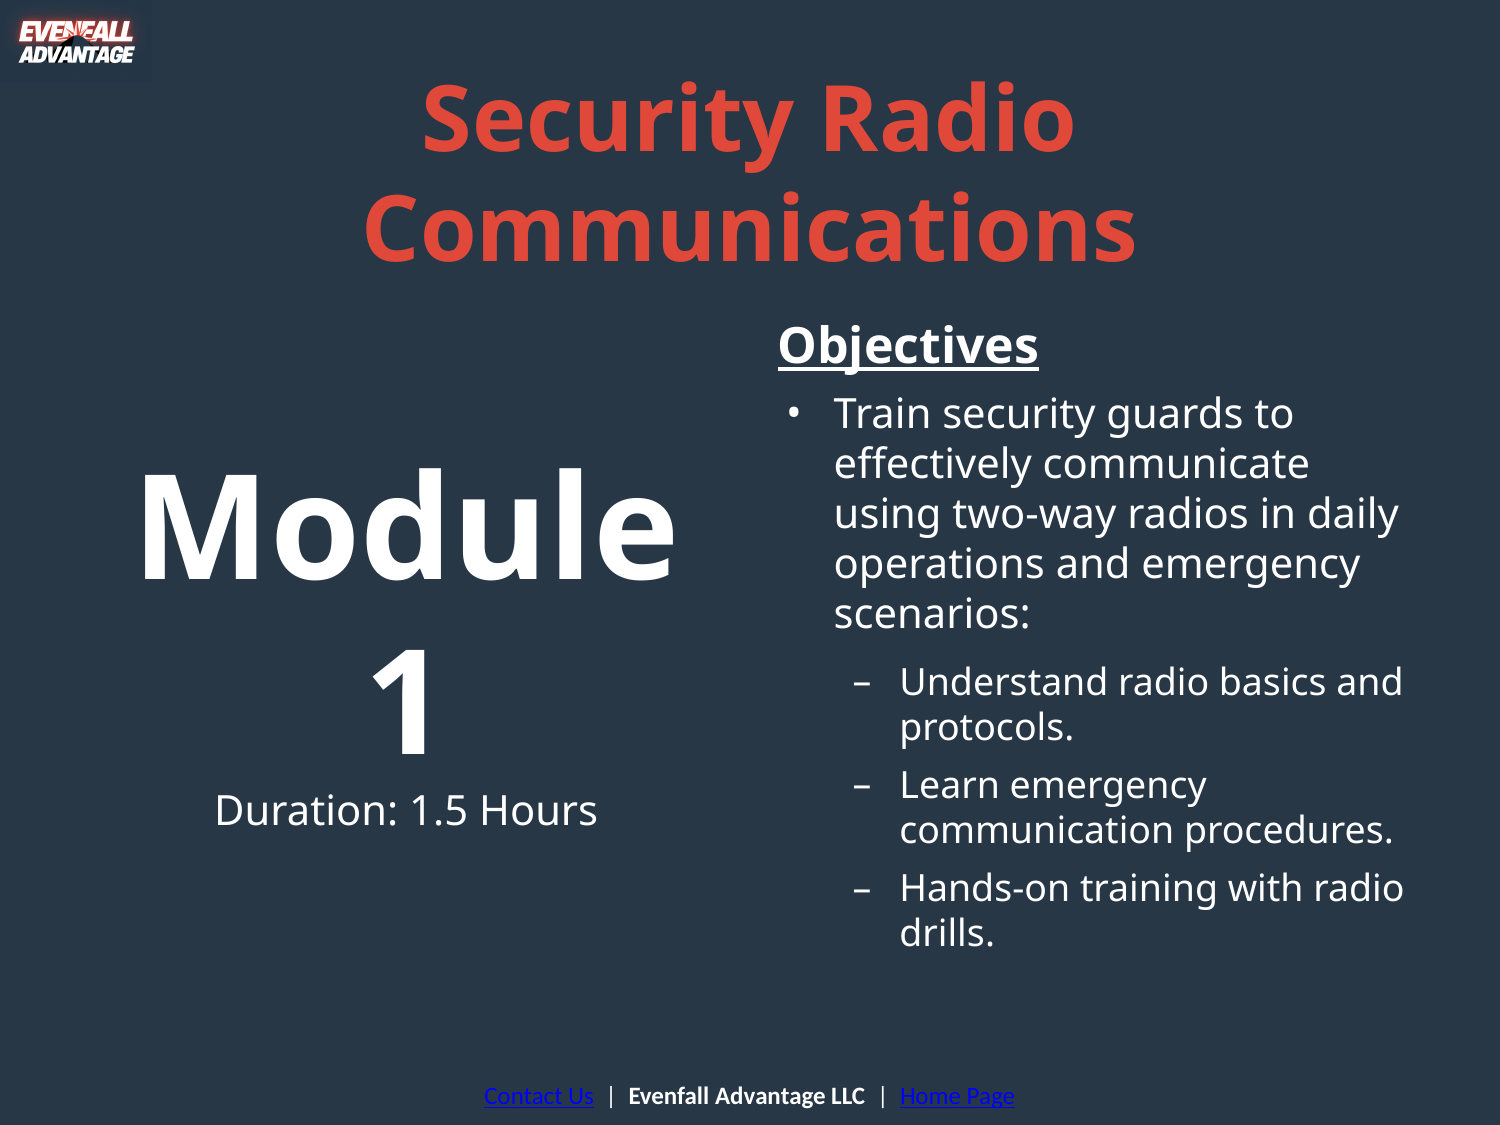

# Security Radio Communications
Module 1
Duration: 1.5 Hours
Objectives
Train security guards to effectively communicate using two-way radios in daily operations and emergency scenarios:
Understand radio basics and protocols.
Learn emergency communication procedures.
Hands-on training with radio drills.